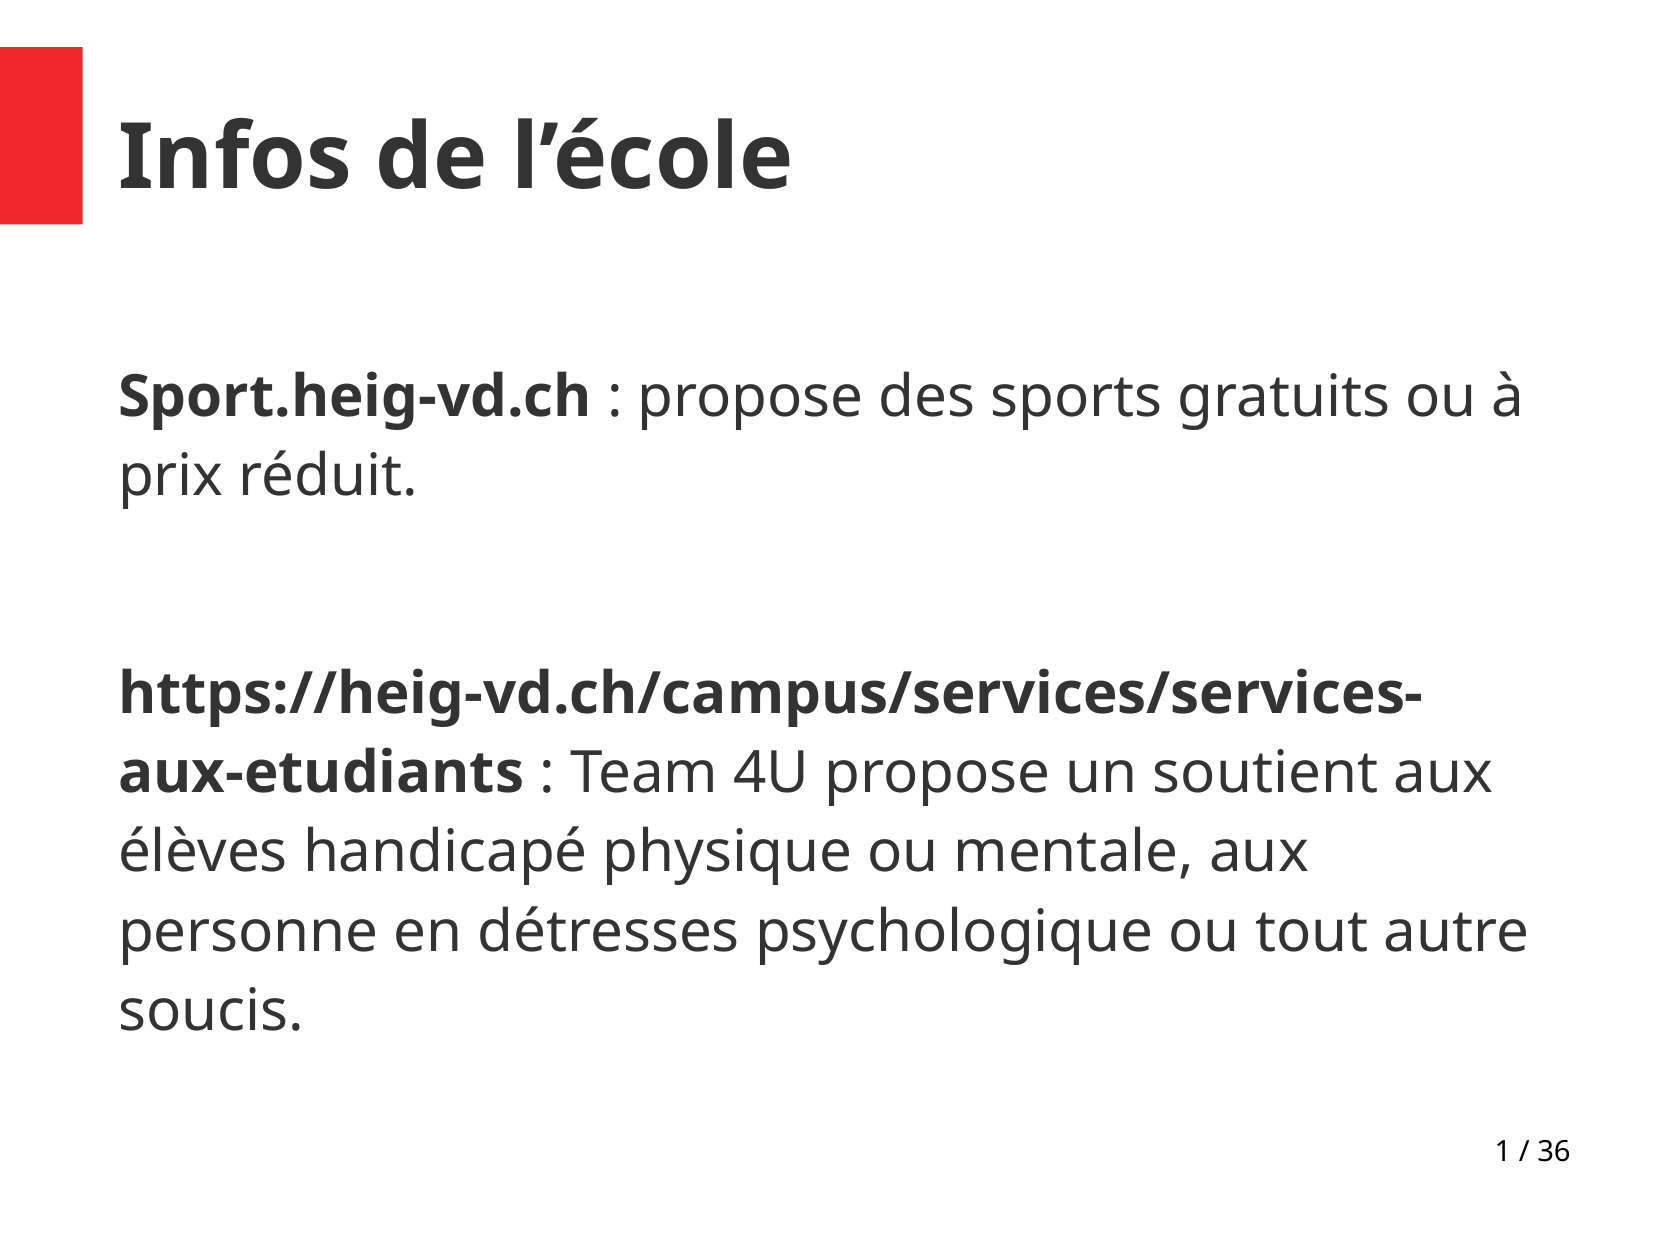

# Infos de l’école
Sport.heig-vd.ch : propose des sports gratuits ou à prix réduit.
https://heig-vd.ch/campus/services/services-aux-etudiants : Team 4U propose un soutient aux élèves handicapé physique ou mentale, aux personne en détresses psychologique ou tout autre soucis.
1